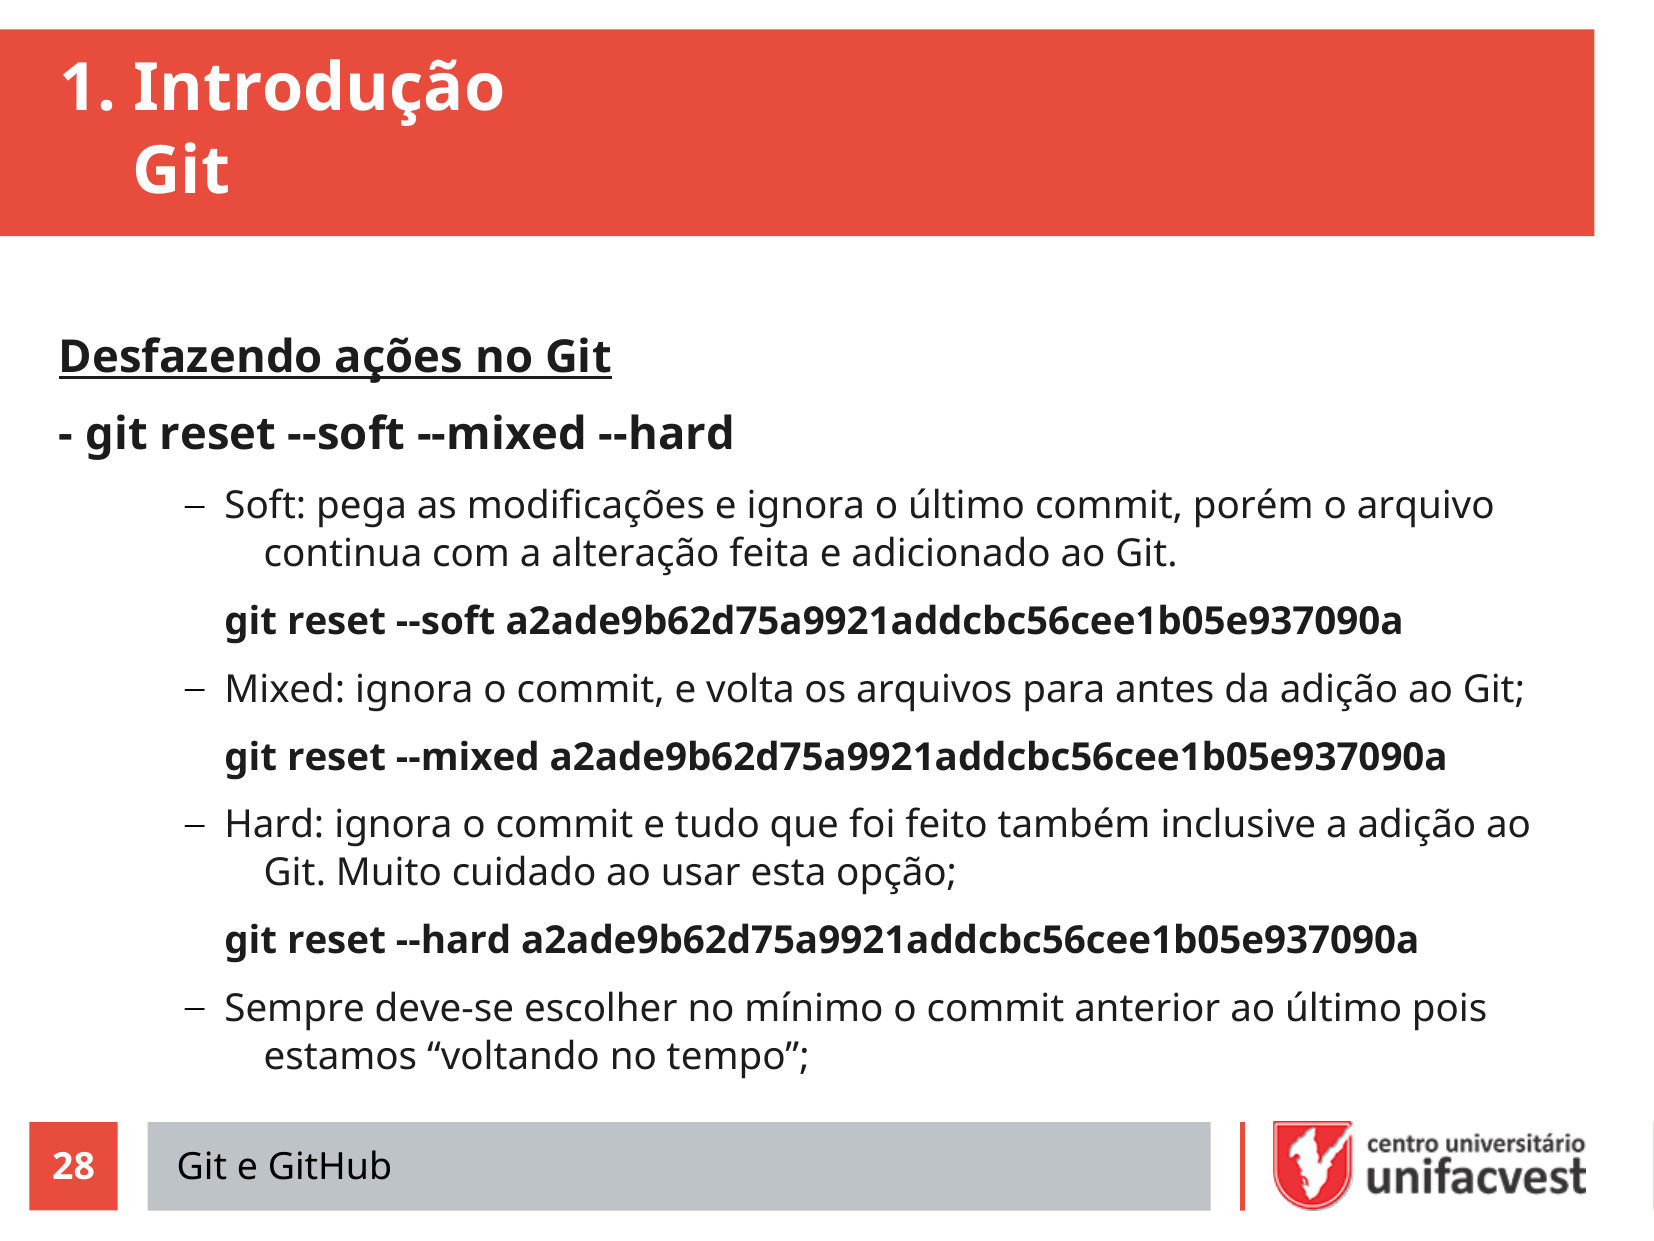

# 1. Introdução Git
Desfazendo ações no Git
- git reset --soft --mixed --hard
Soft: pega as modificações e ignora o último commit, porém o arquivo continua com a alteração feita e adicionado ao Git.
git reset --soft a2ade9b62d75a9921addcbc56cee1b05e937090a
Mixed: ignora o commit, e volta os arquivos para antes da adição ao Git;
git reset --mixed a2ade9b62d75a9921addcbc56cee1b05e937090a
Hard: ignora o commit e tudo que foi feito também inclusive a adição ao Git. Muito cuidado ao usar esta opção;
git reset --hard a2ade9b62d75a9921addcbc56cee1b05e937090a
Sempre deve-se escolher no mínimo o commit anterior ao último pois estamos “voltando no tempo”;
28
Git e GitHub